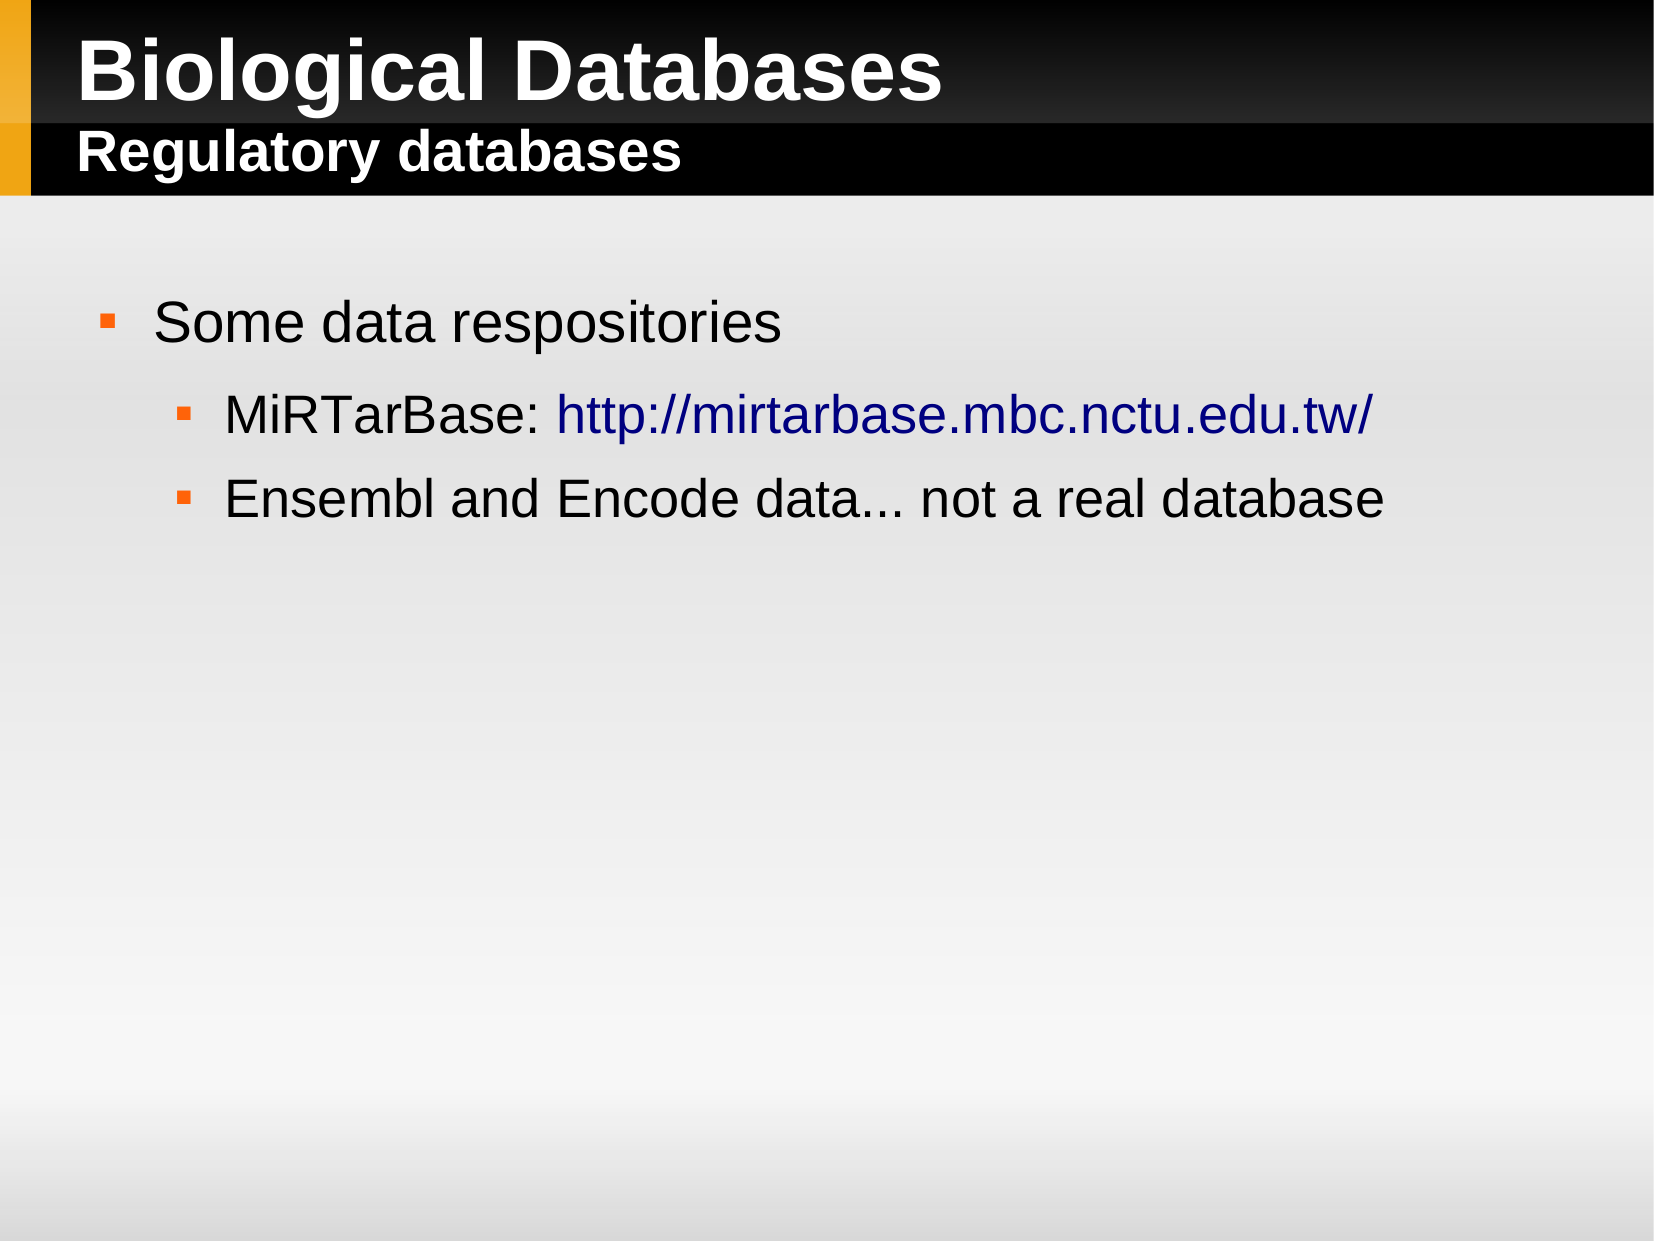

# Biological Databases Regulatory databases
Some data respositories
MiRTarBase: http://mirtarbase.mbc.nctu.edu.tw/
Ensembl and Encode data... not a real database